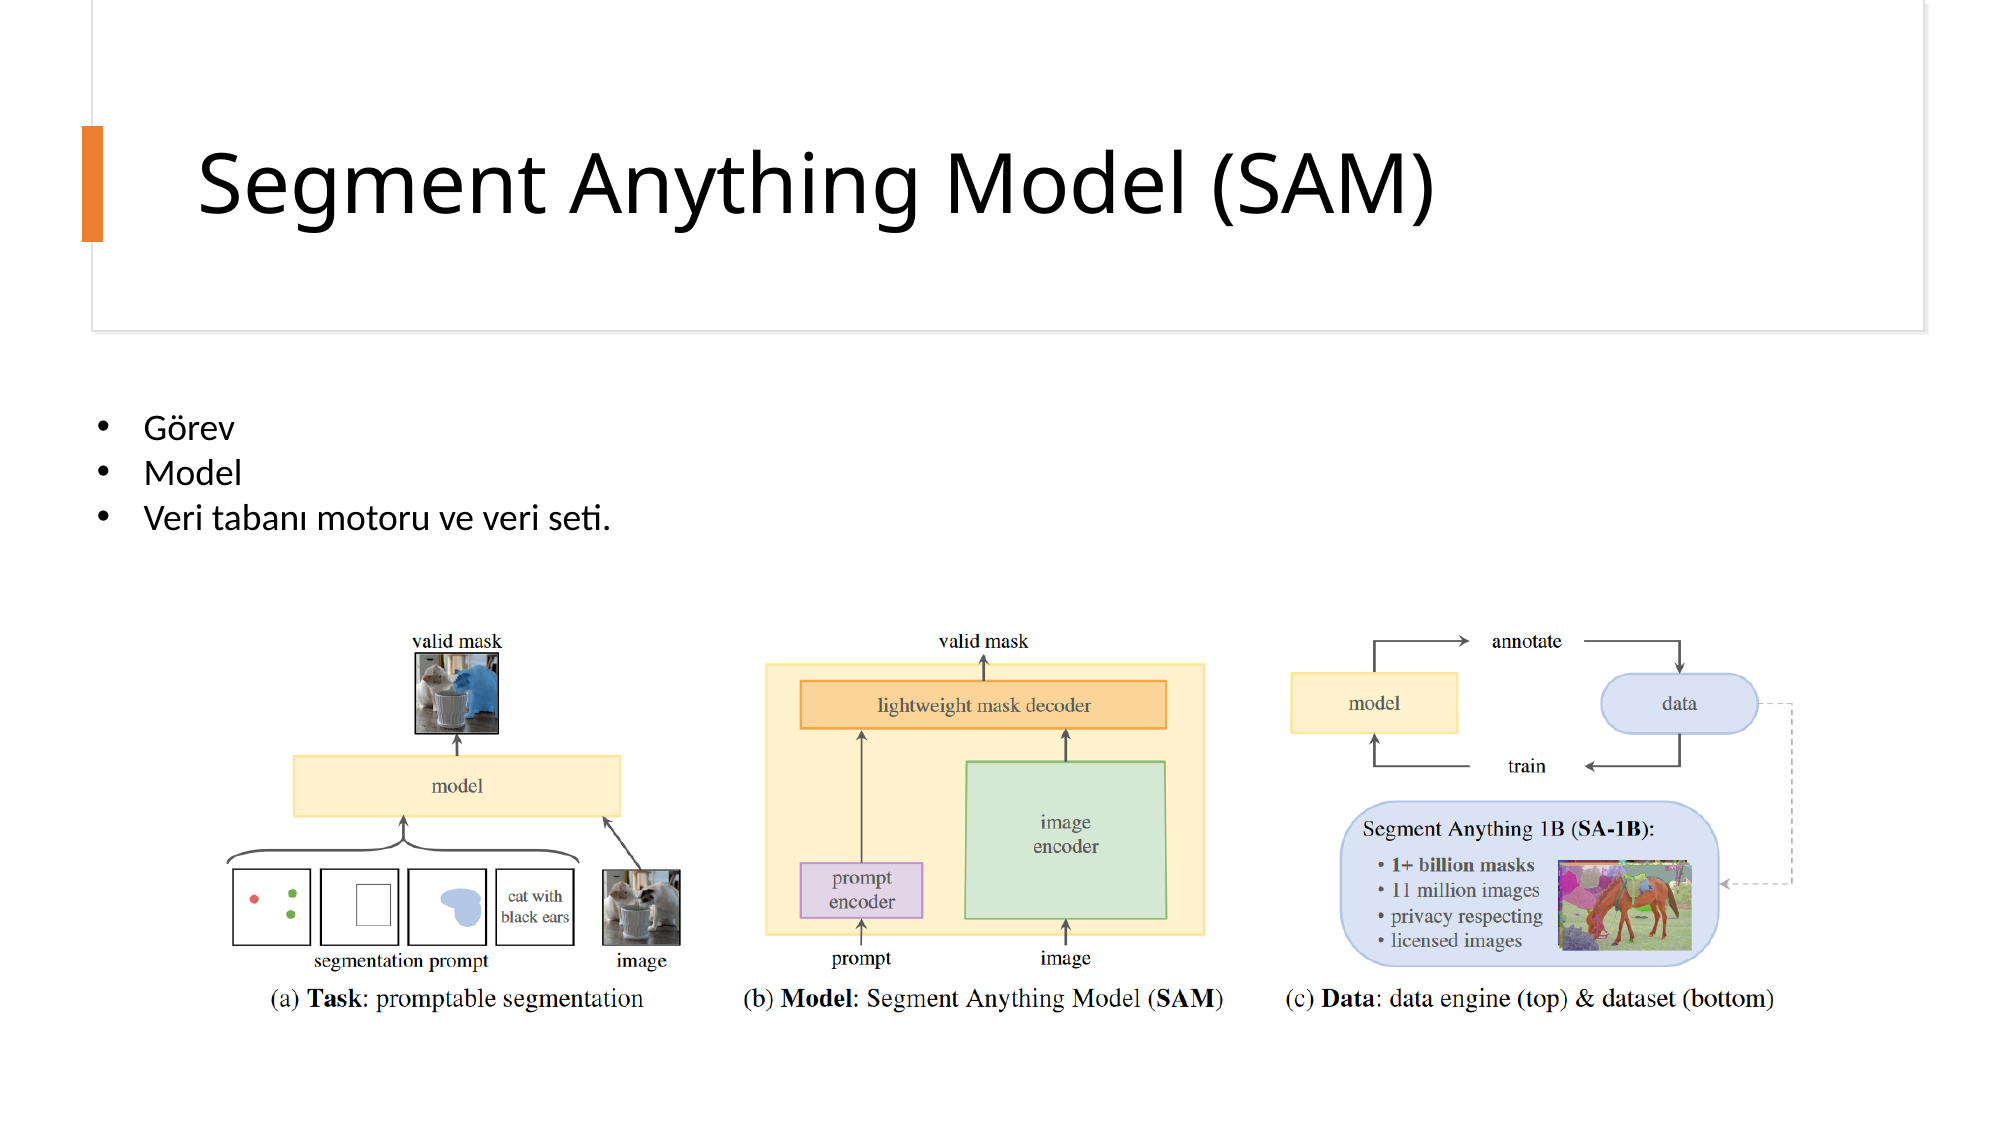

# Segment Anything Model (SAM)
Görev
Model
Veri tabanı motoru ve veri seti.